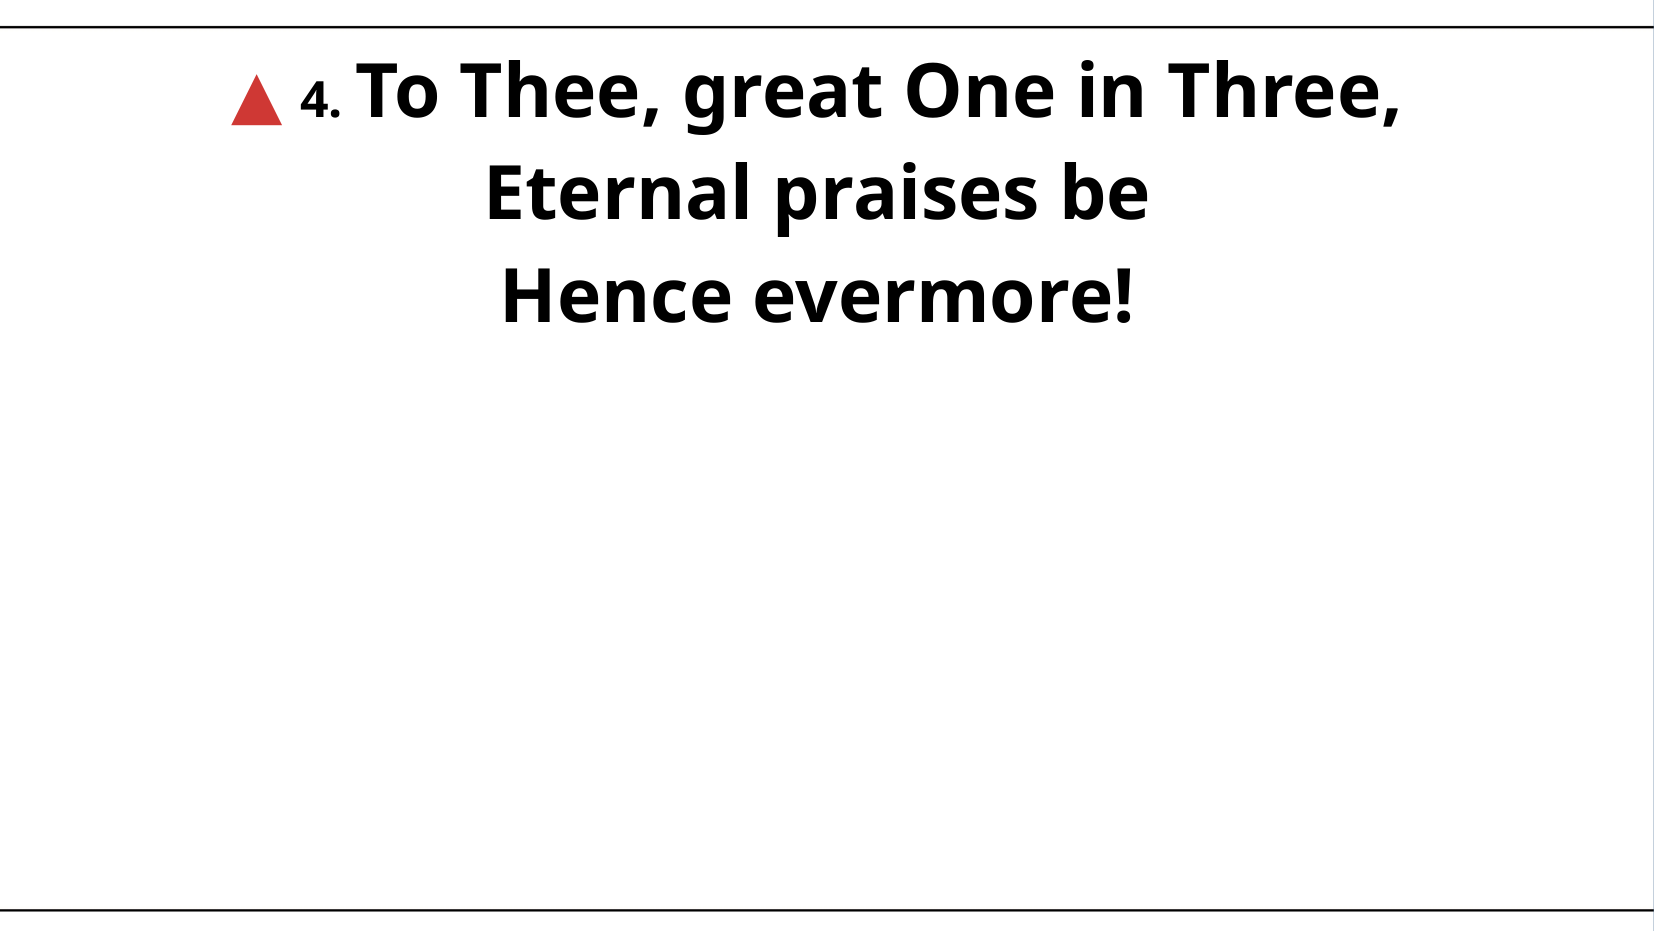

▲ 4. To Thee, great One in Three,
Eternal praises be
Hence evermore!